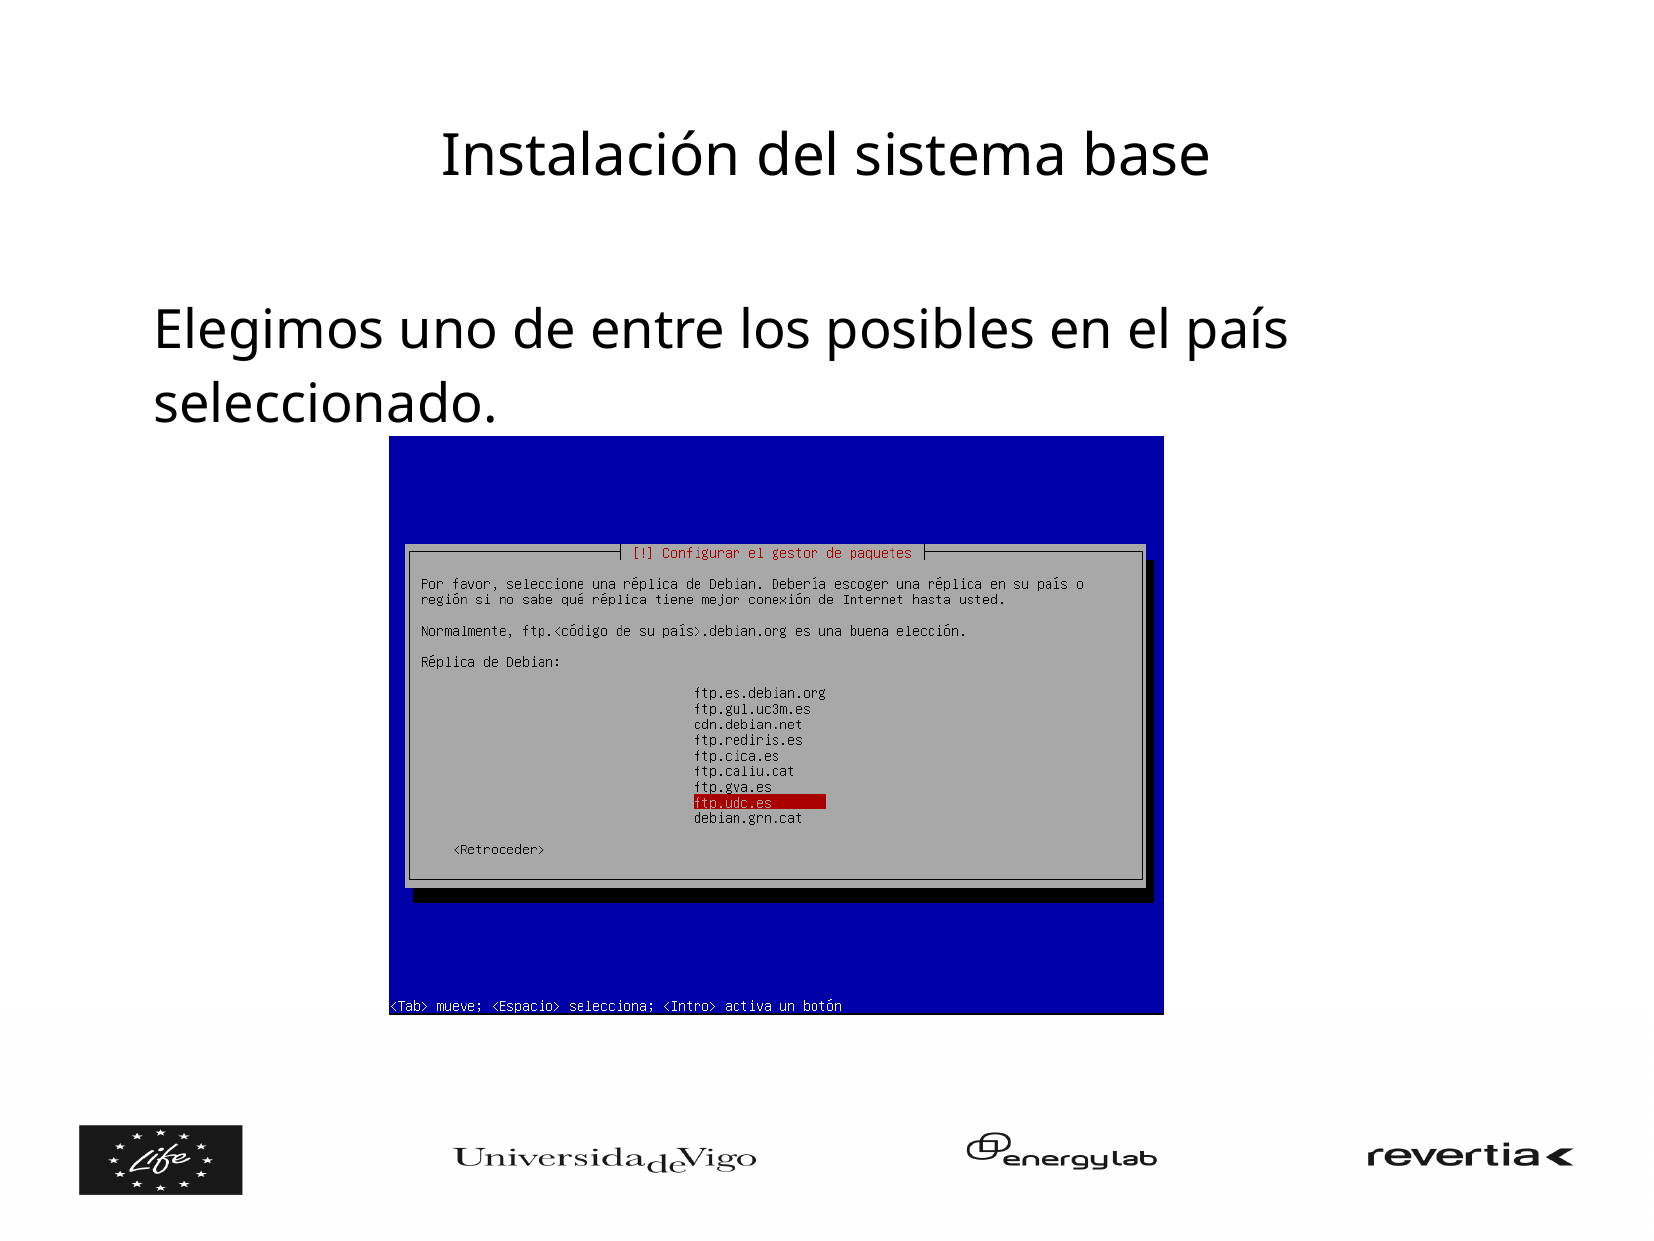

# Instalación del sistema base
Elegimos uno de entre los posibles en el país seleccionado.